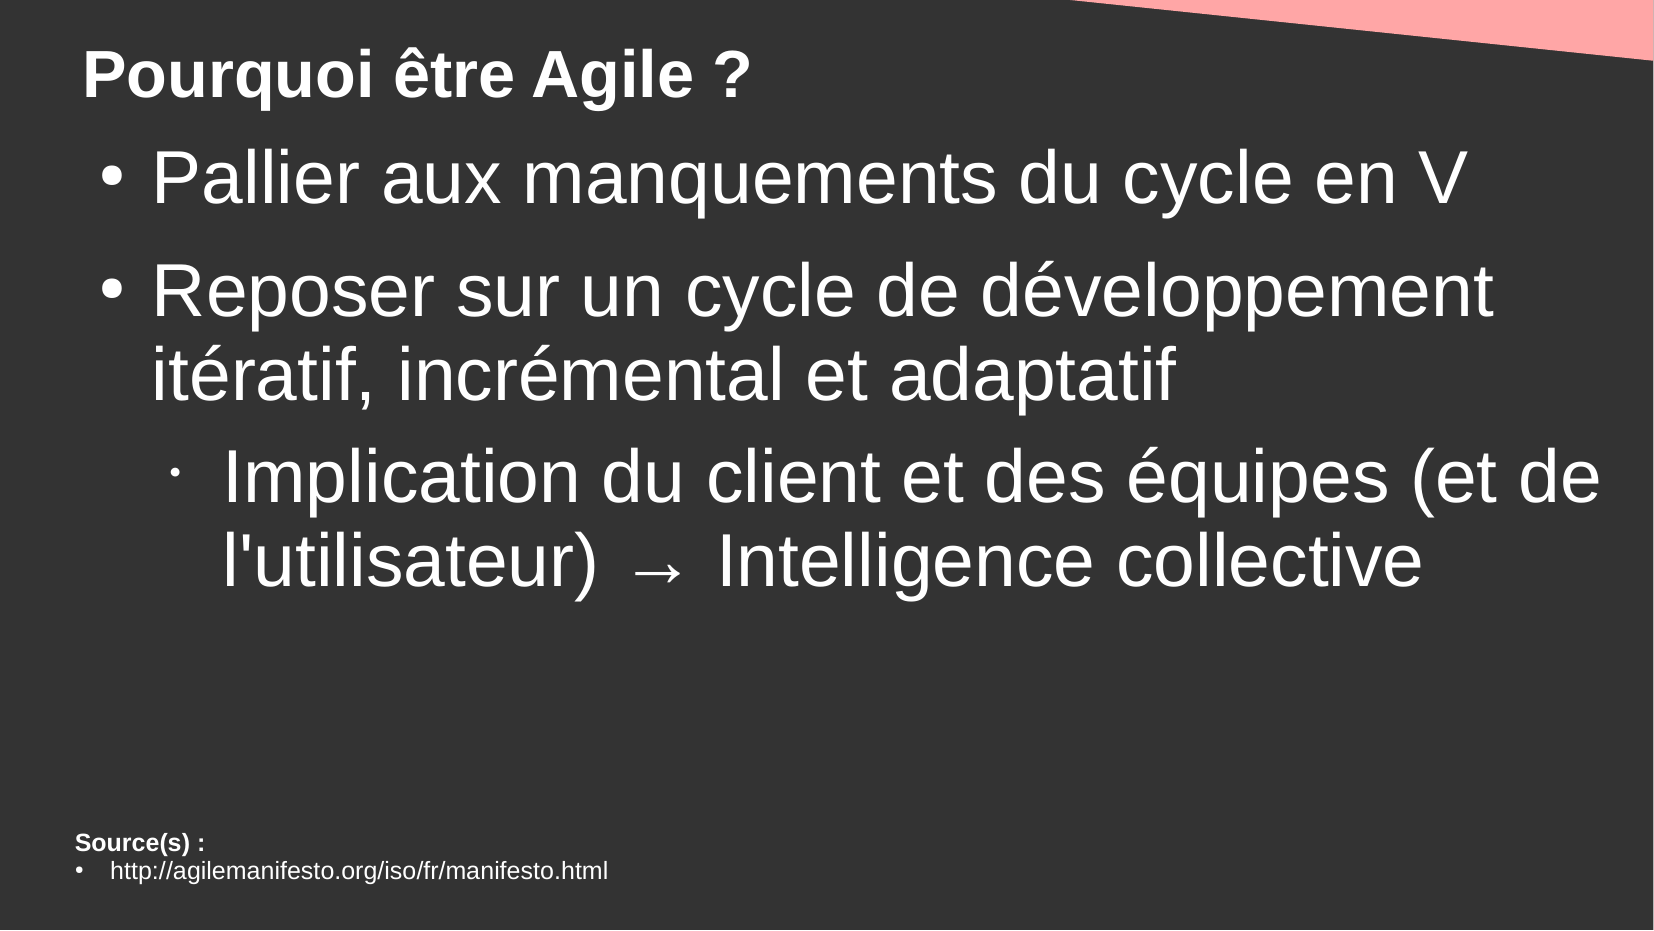

# Pourquoi être Agile ?
Pallier aux manquements du cycle en V
Reposer sur un cycle de développement	 itératif, incrémental et adaptatif
Implication du client et des équipes (et de l'utilisateur) → Intelligence collective
Source(s) :
http://agilemanifesto.org/iso/fr/manifesto.html